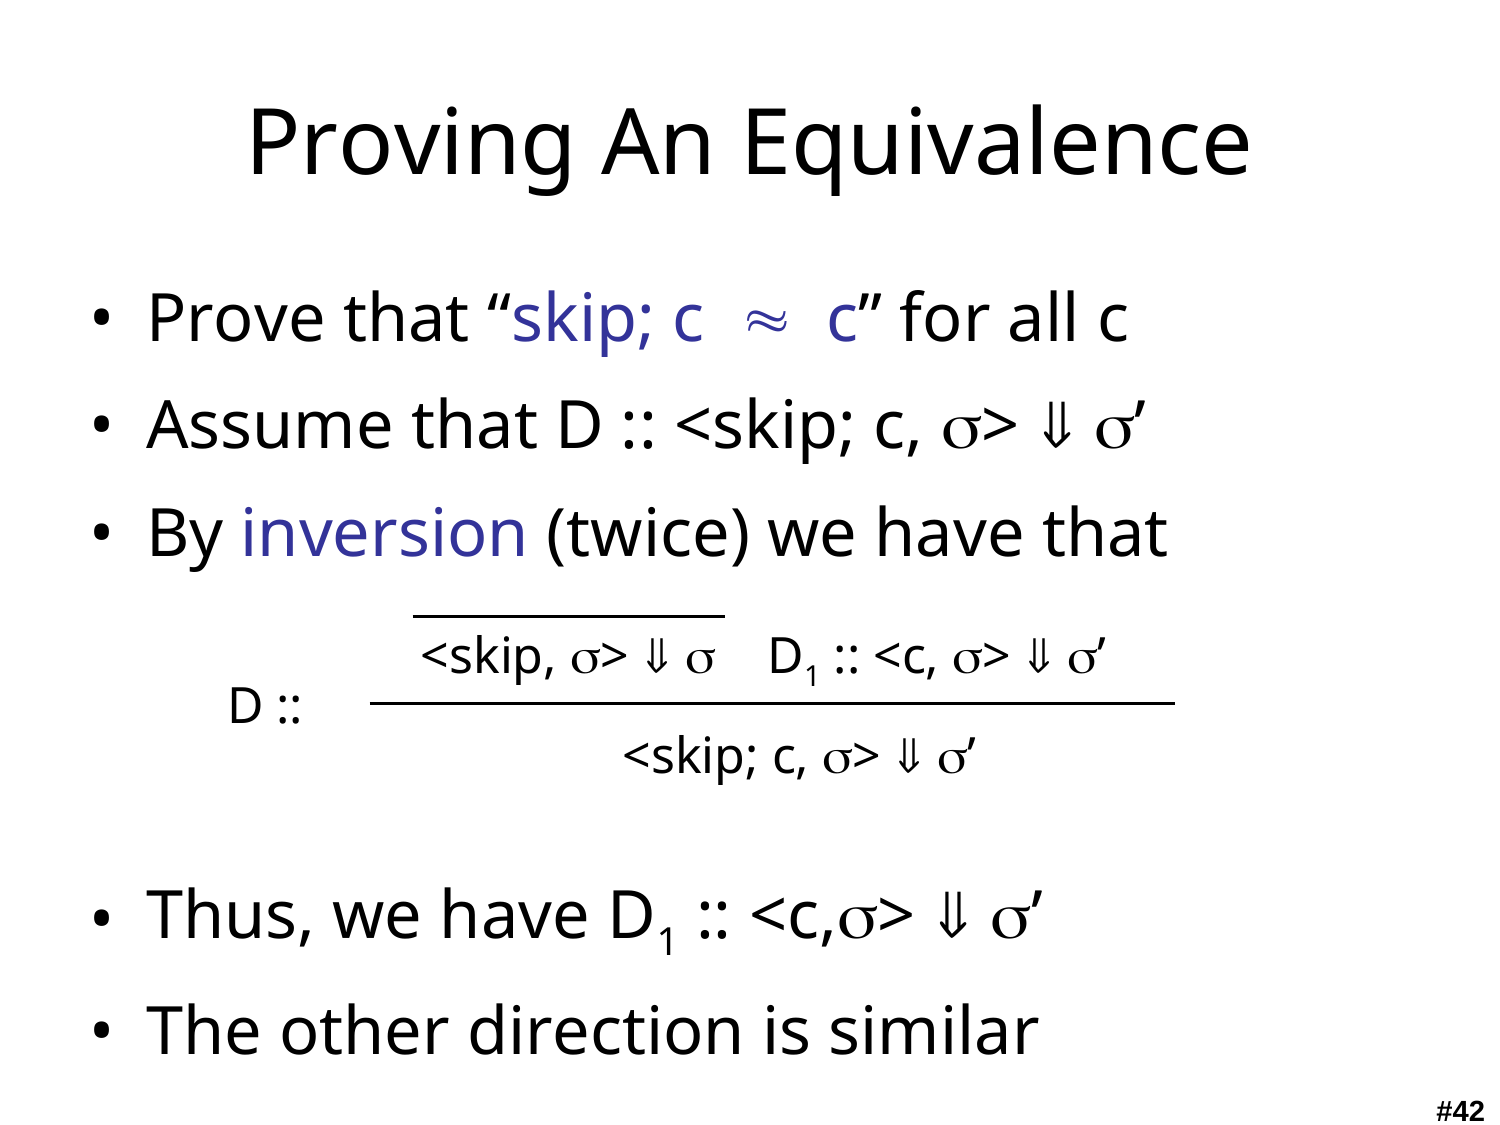

# Proving An Equivalence
Prove that “skip; c  c” for all c
Assume that D :: <skip; c, >  ’
By inversion (twice) we have that
Thus, we have D1 :: <c,>  ’
The other direction is similar
 <skip, >   D1 :: <c, >  ’
D ::
<skip; c, >  ’
42